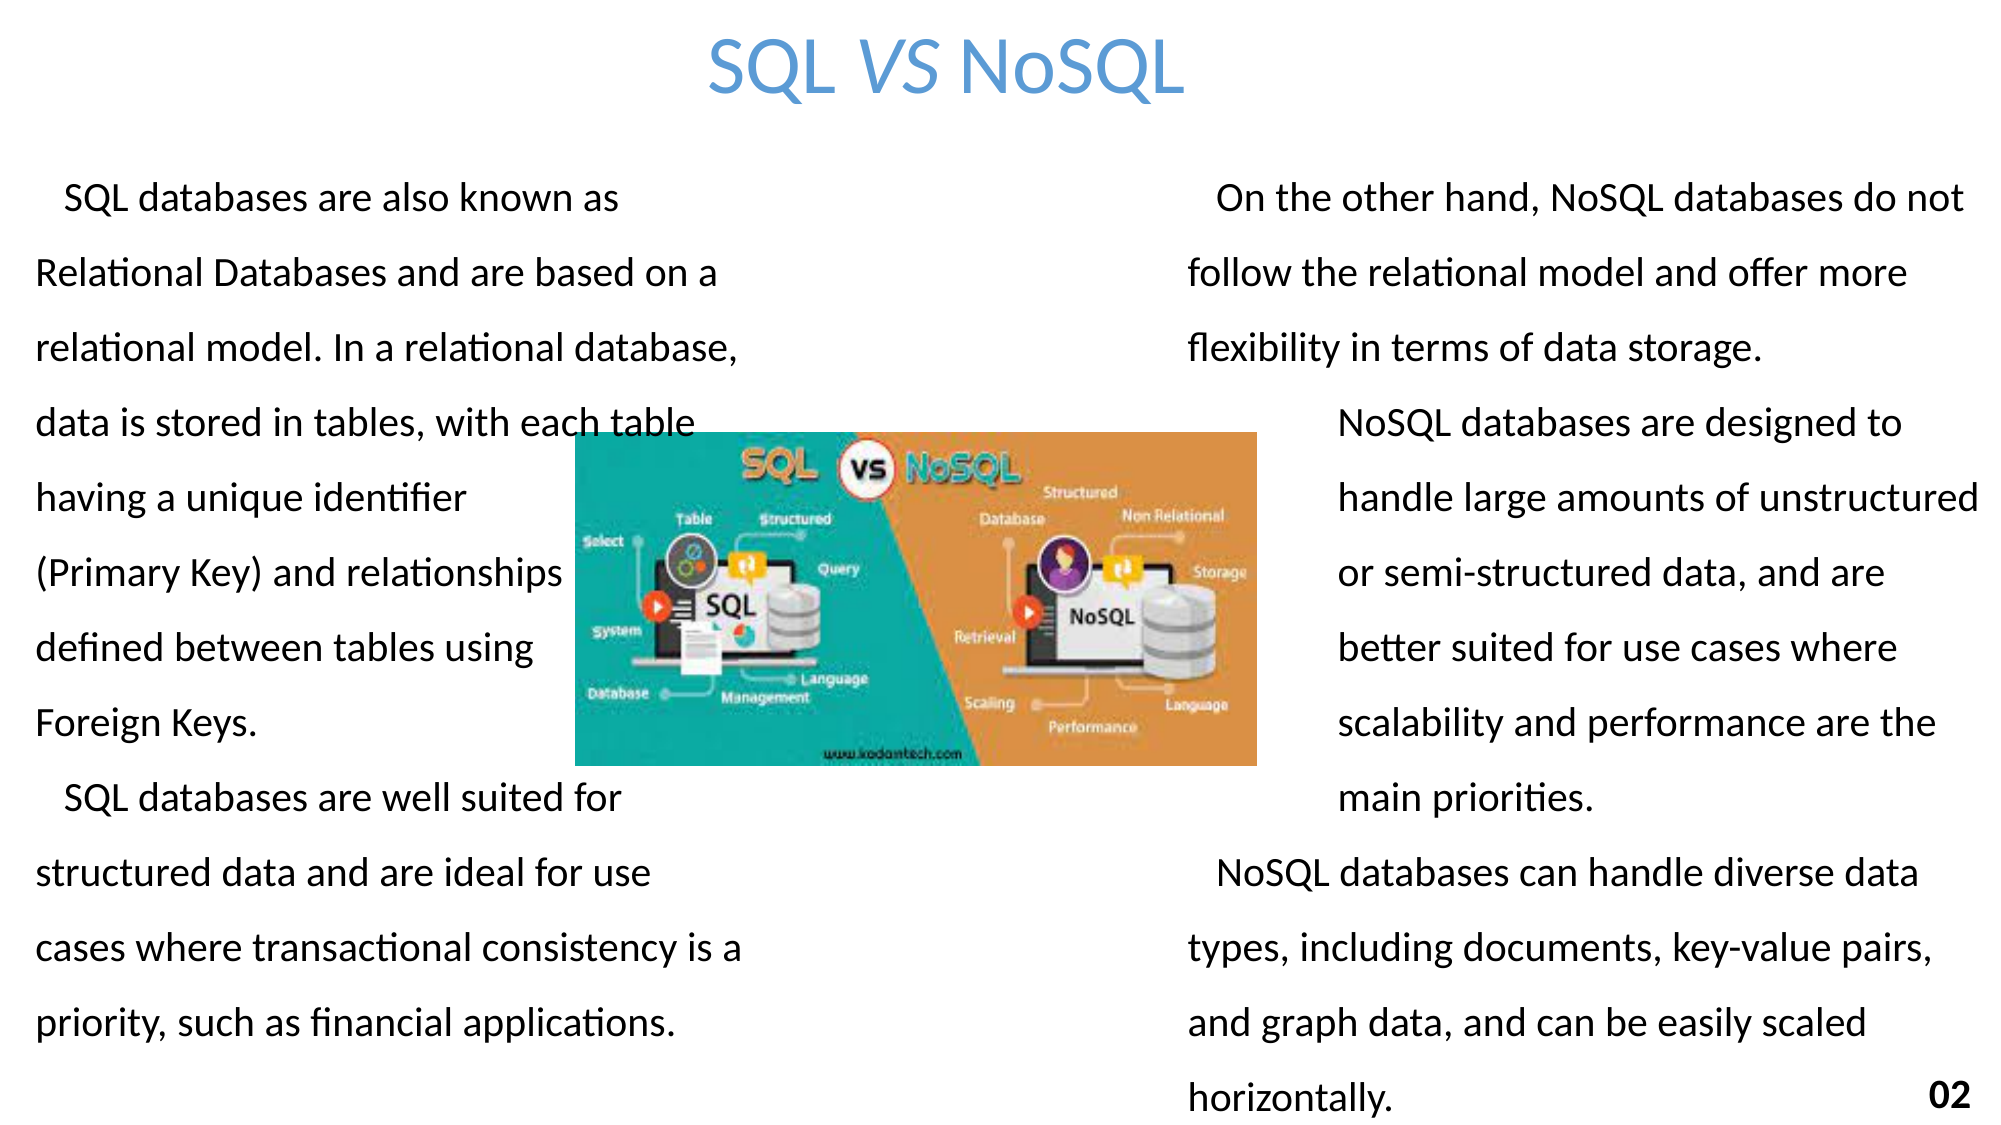

SQL VS NoSQL
 SQL databases are also known as Relational Databases and are based on a relational model. In a relational database, data is stored in tables, with each table having a unique identifier
(Primary Key) and relationships
defined between tables using
Foreign Keys.
 SQL databases are well suited for
structured data and are ideal for use cases where transactional consistency is a priority, such as financial applications.
 On the other hand, NoSQL databases do not follow the relational model and offer more flexibility in terms of data storage.
NoSQL databases are designed to handle large amounts of unstructured or semi-structured data, and are better suited for use cases where scalability and performance are the main priorities.
 NoSQL databases can handle diverse data types, including documents, key-value pairs, and graph data, and can be easily scaled horizontally.
02